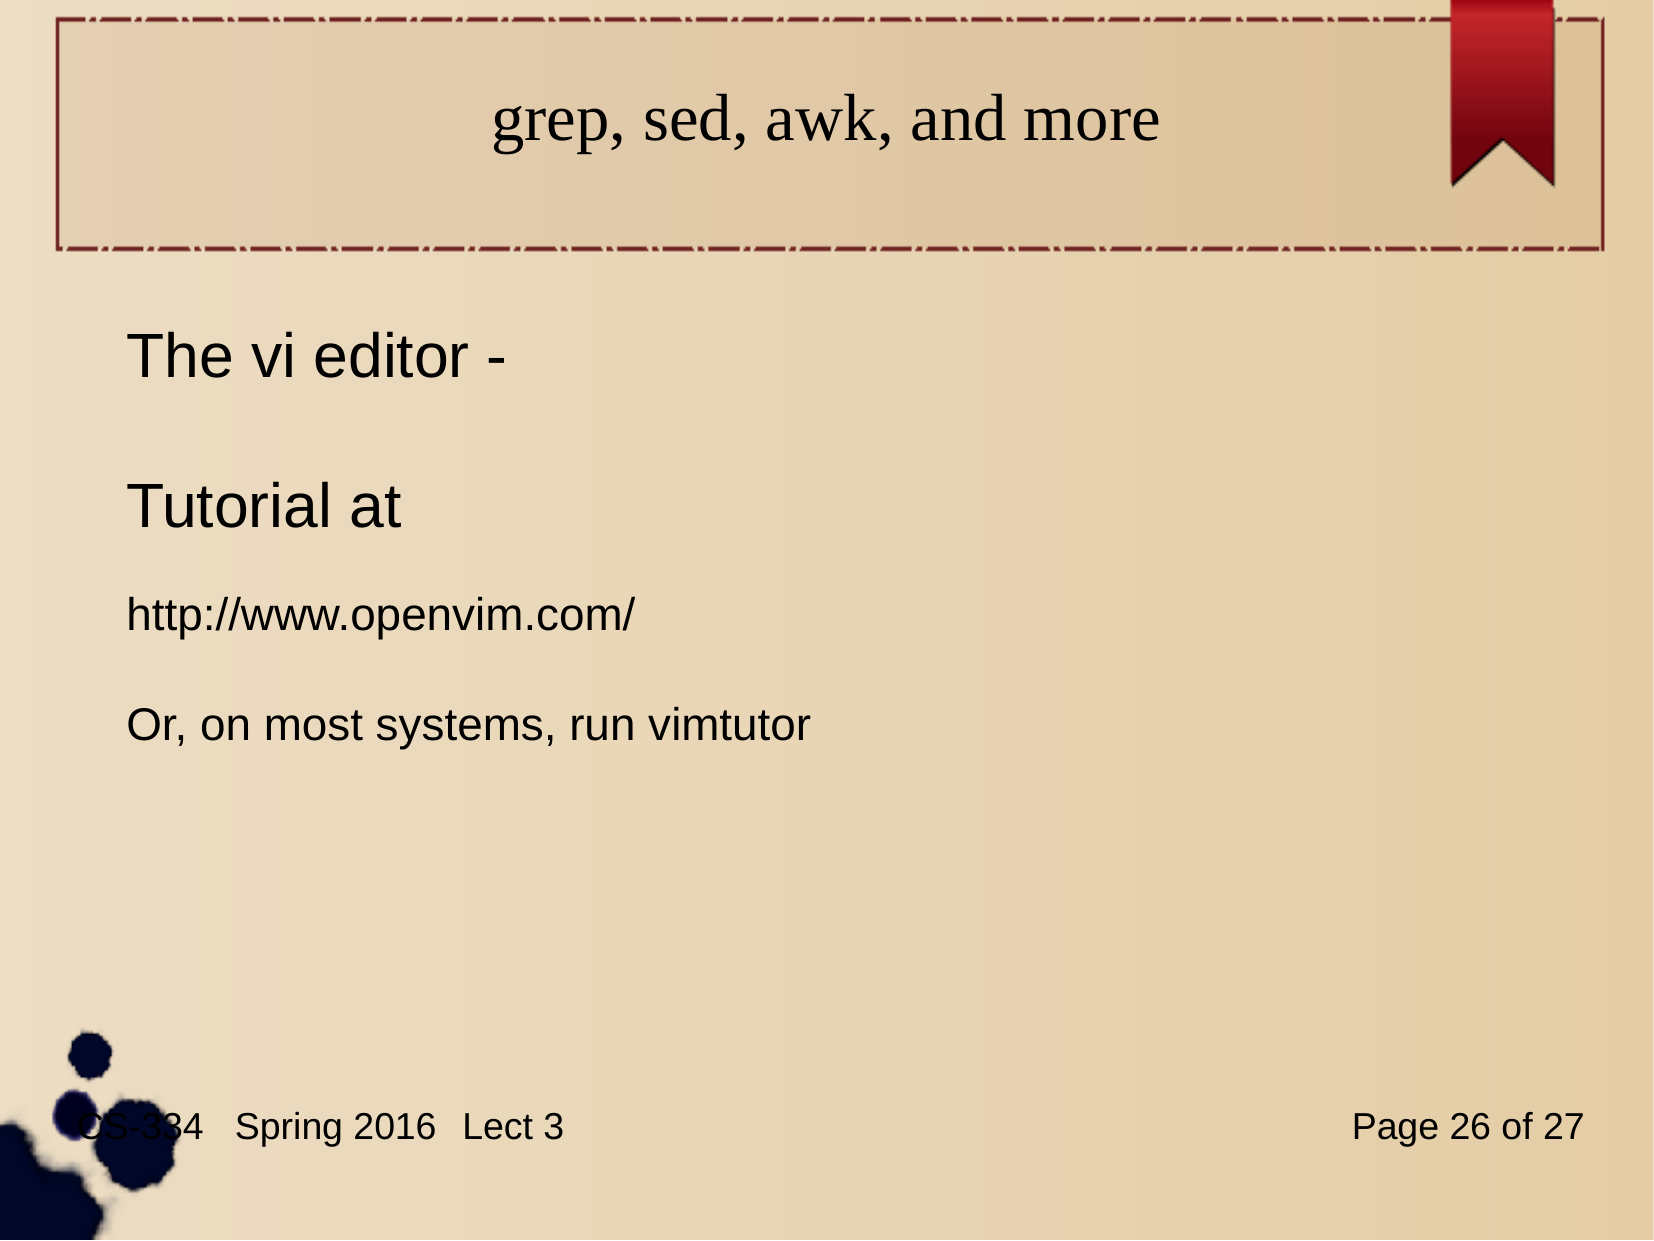

grep, sed, awk, and more
The vi editor -
Tutorial at
http://www.openvim.com/
Or, on most systems, run vimtutor
CS-334 Spring 2016	 Lect 3											Page of 27